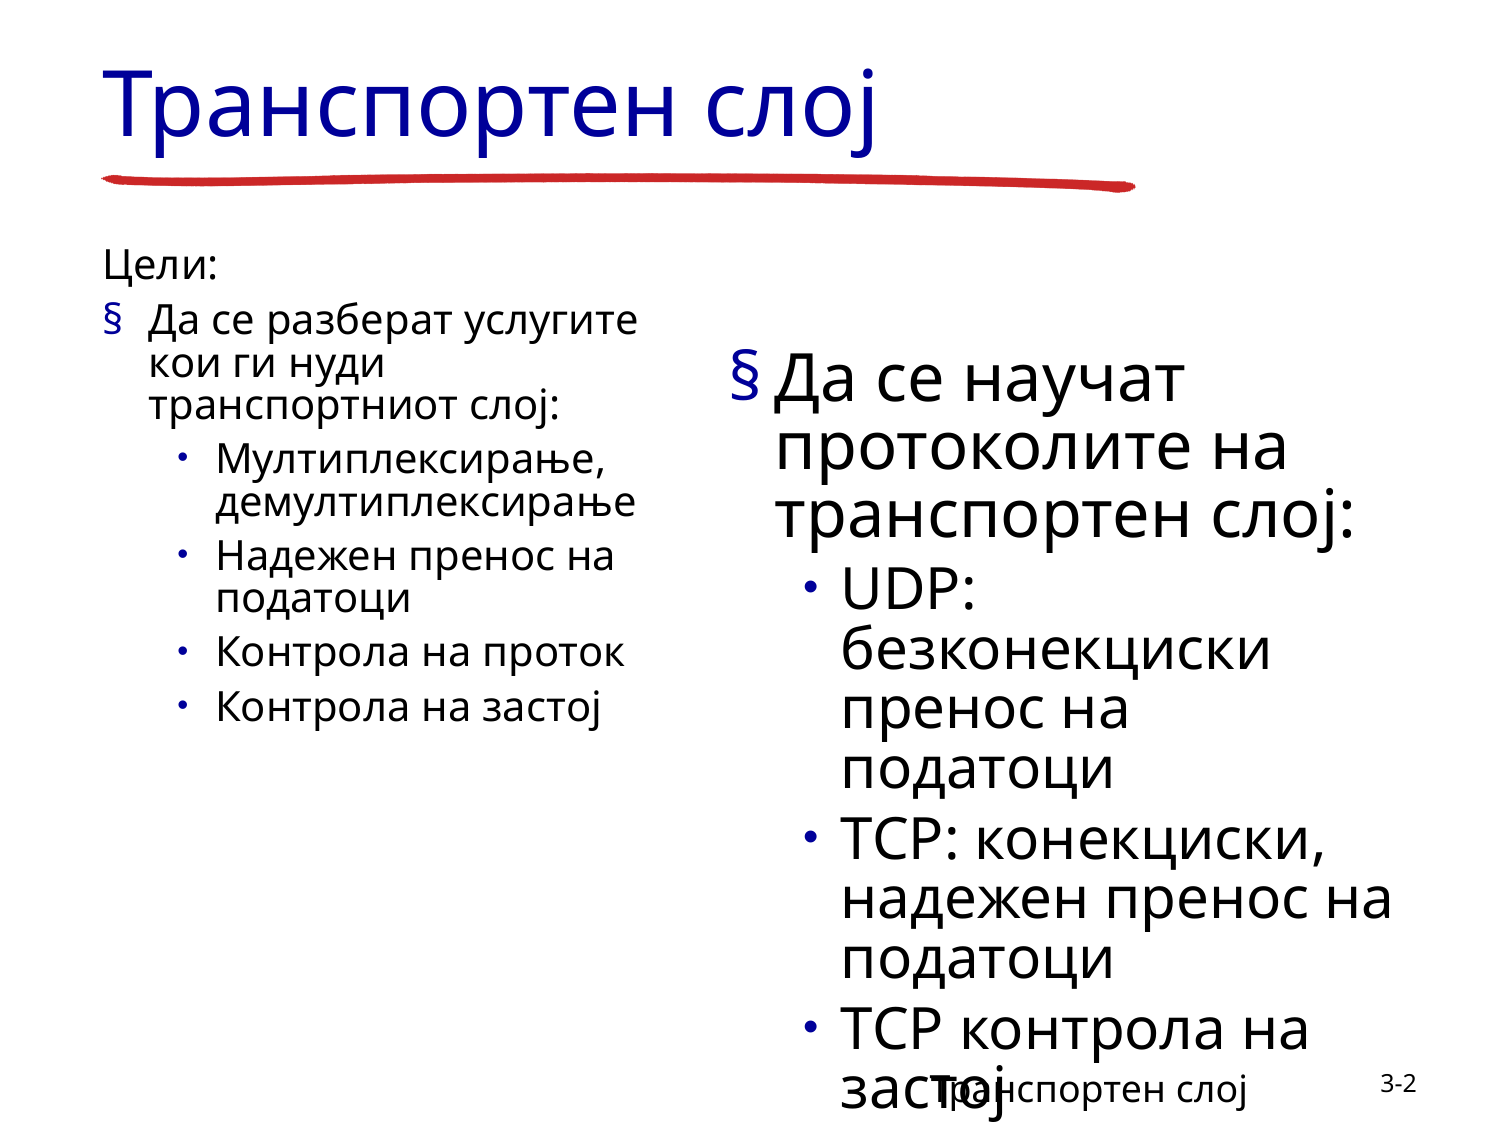

# Транспортен слој
Цели:
Да се разберат услугите кои ги нуди транспортниот слој:
Мултиплексирање, демултиплексирање
Надежен пренос на податоци
Контрола на проток
Контрола на застој
Да се научат протоколите на транспортен слој:
UDP: безконекциски пренос на податоци
TCP: конекциски, надежен пренос на податоци
TCP контрола на застој
Транспортен слој